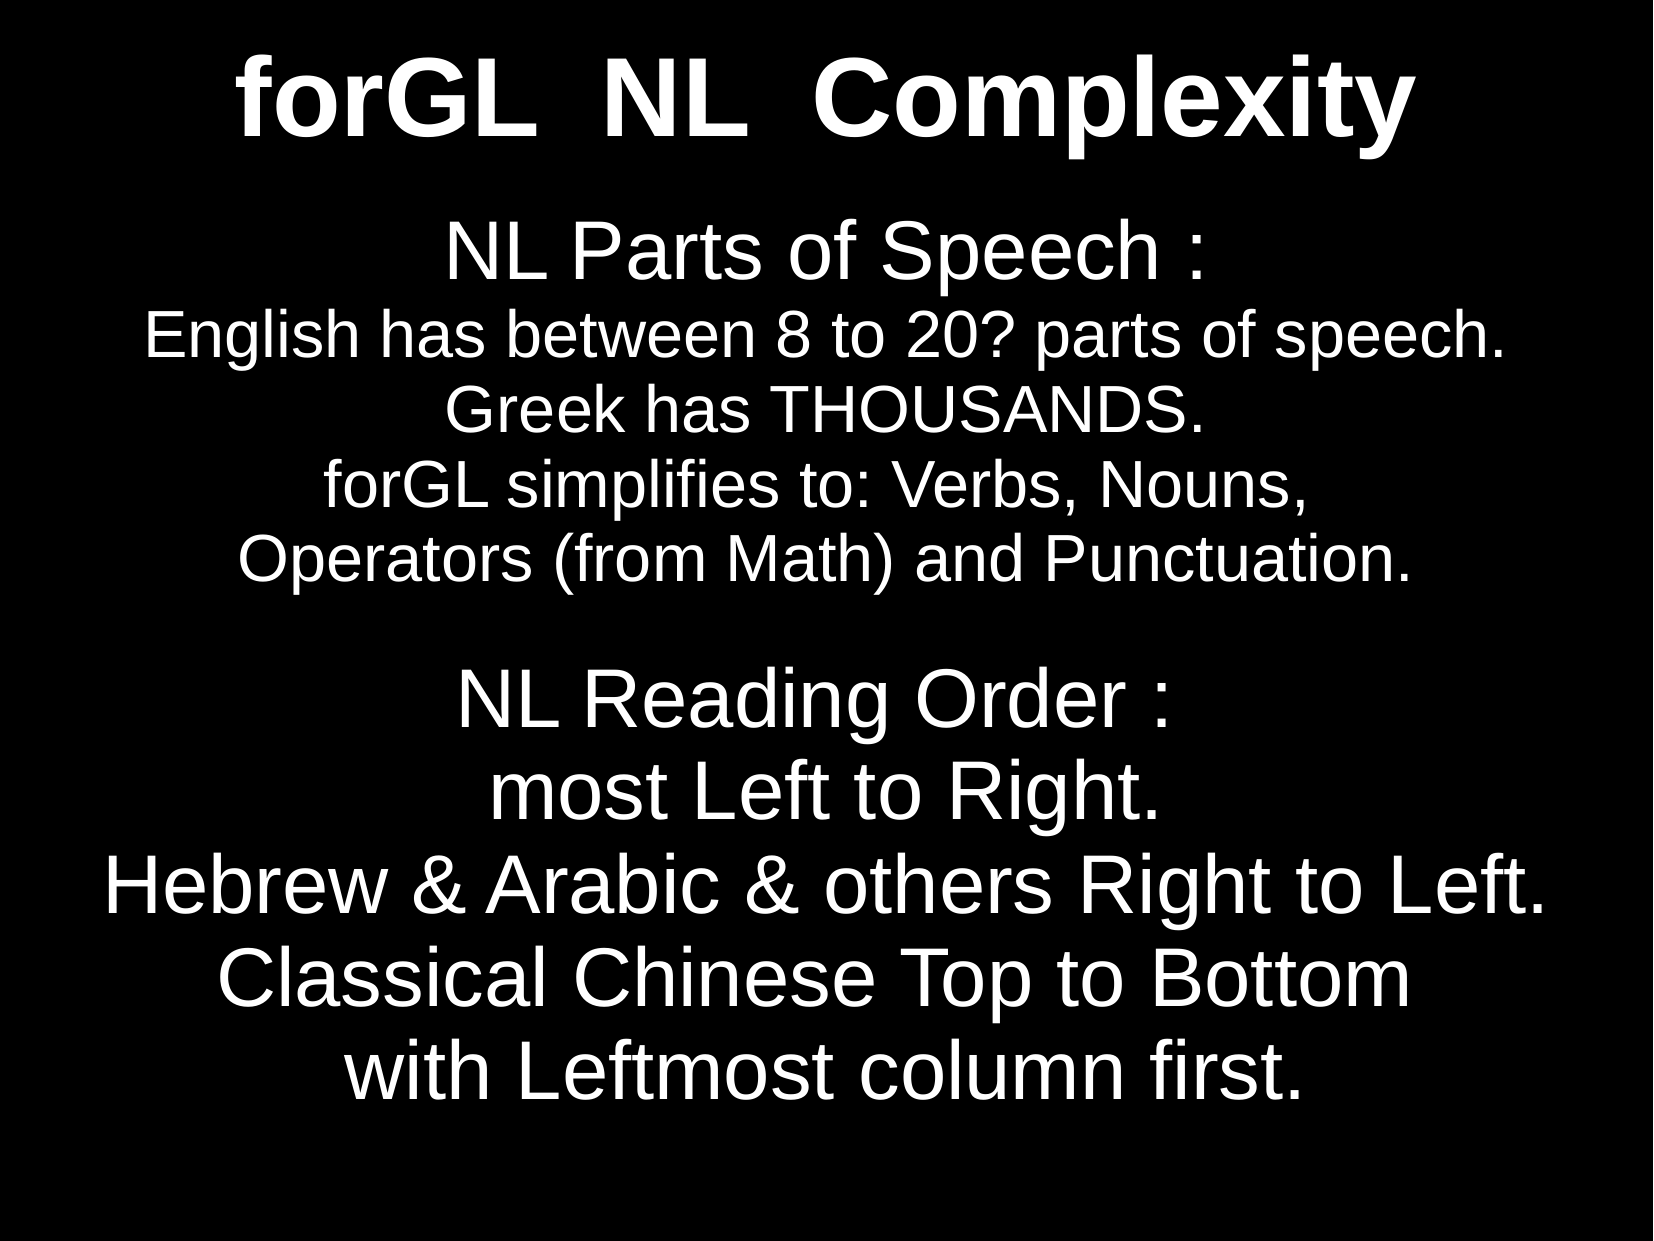

# forGL NL Complexity
NL Parts of Speech :
English has between 8 to 20? parts of speech.
Greek has THOUSANDS.
forGL simplifies to: Verbs, Nouns,
Operators (from Math) and Punctuation.
NL Reading Order :
most Left to Right.
Hebrew & Arabic & others Right to Left.
Classical Chinese Top to Bottom
with Leftmost column first.